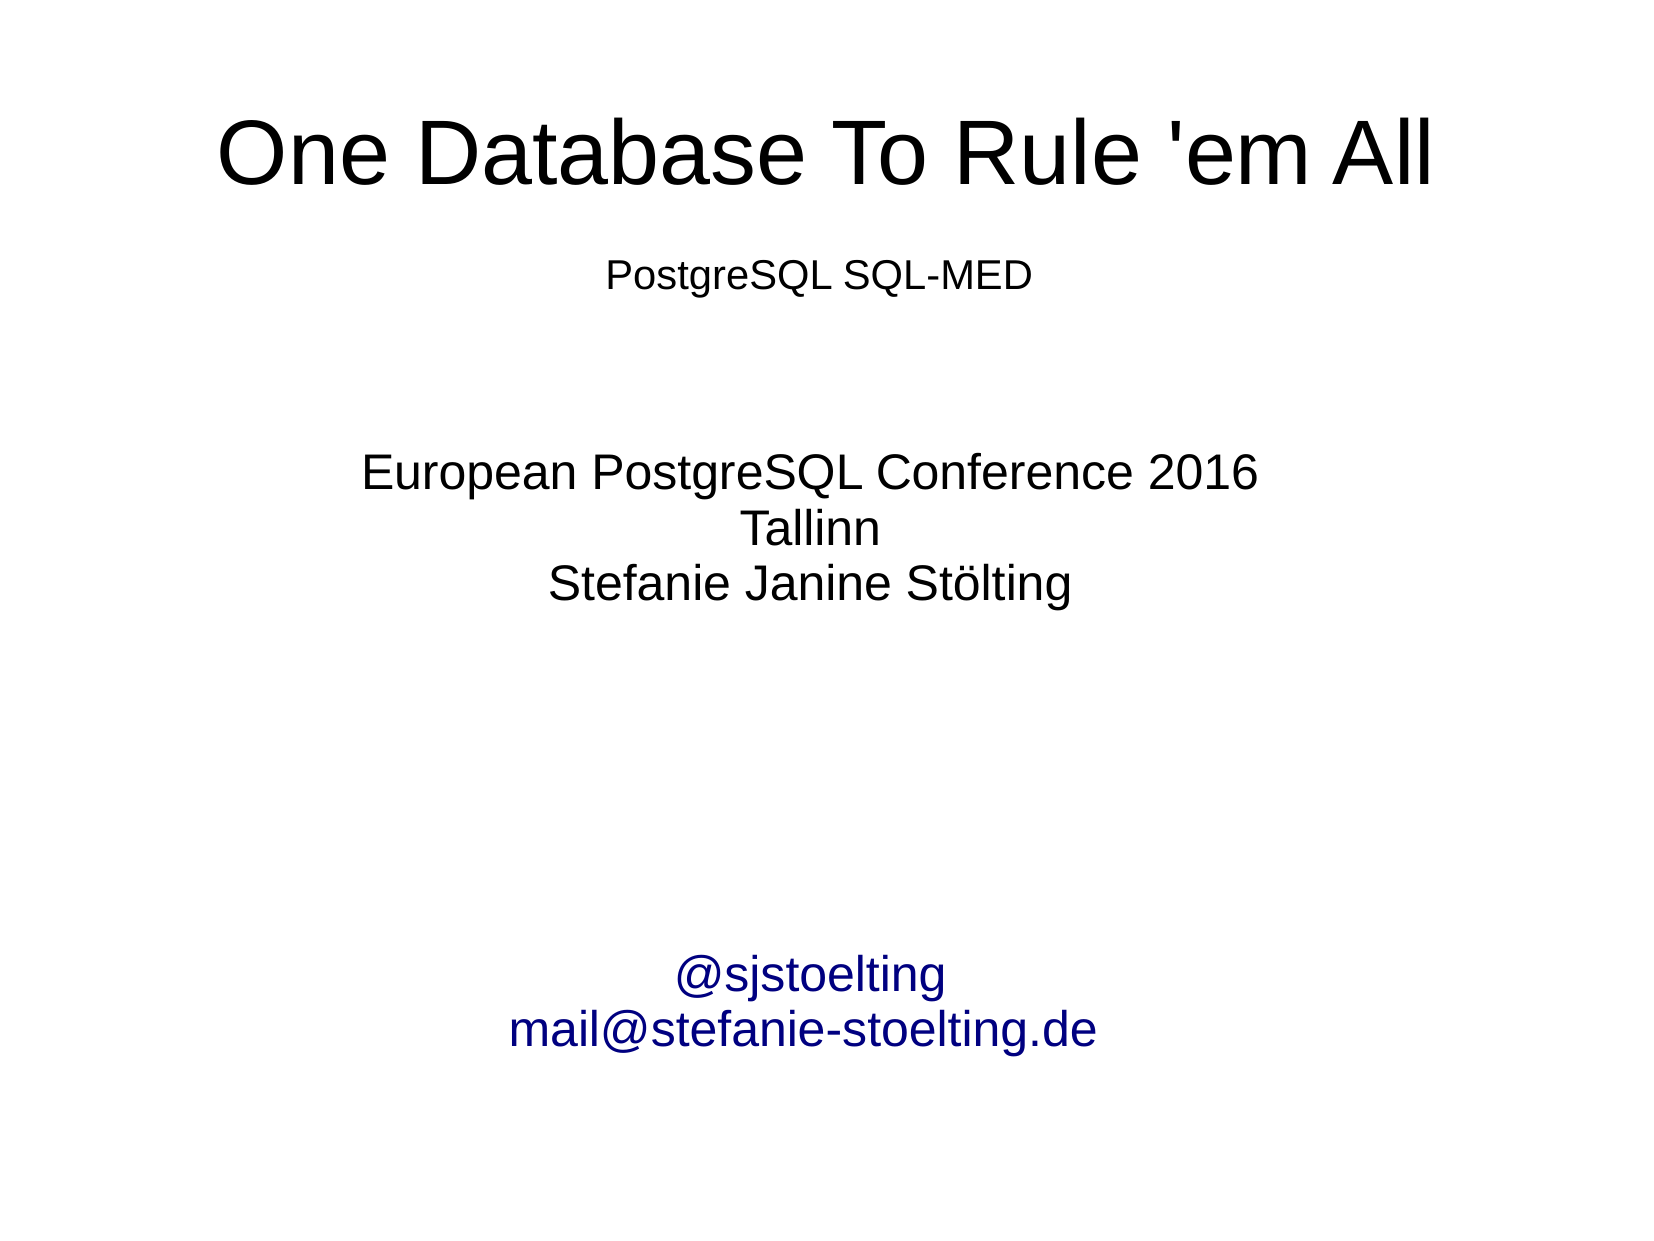

# One Database To Rule 'em All
PostgreSQL SQL-MED
European PostgreSQL Conference 2016
Tallinn
Stefanie Janine Stölting
@sjstoelting
mail@stefanie-stoelting.de